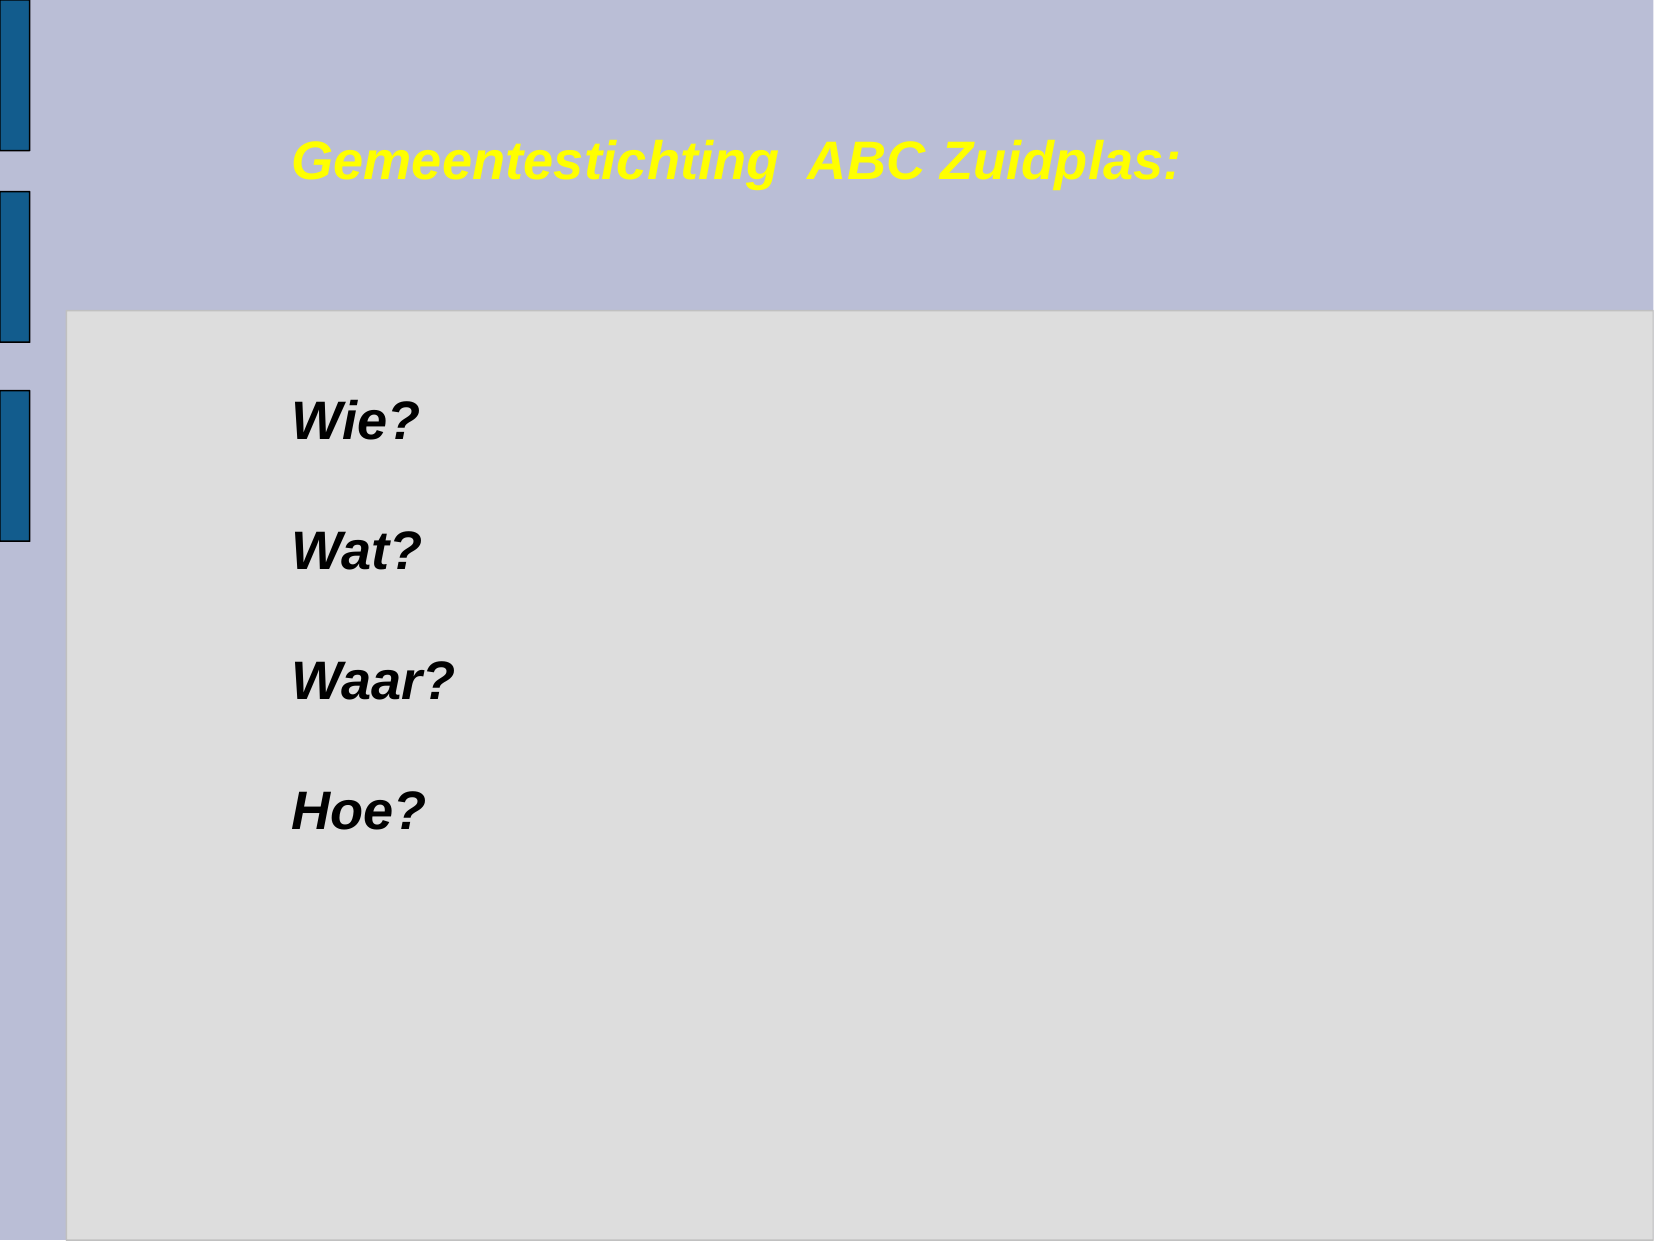

Gemeentestichting ABC Zuidplas:
Wie?
Wat?
Waar?
Hoe?